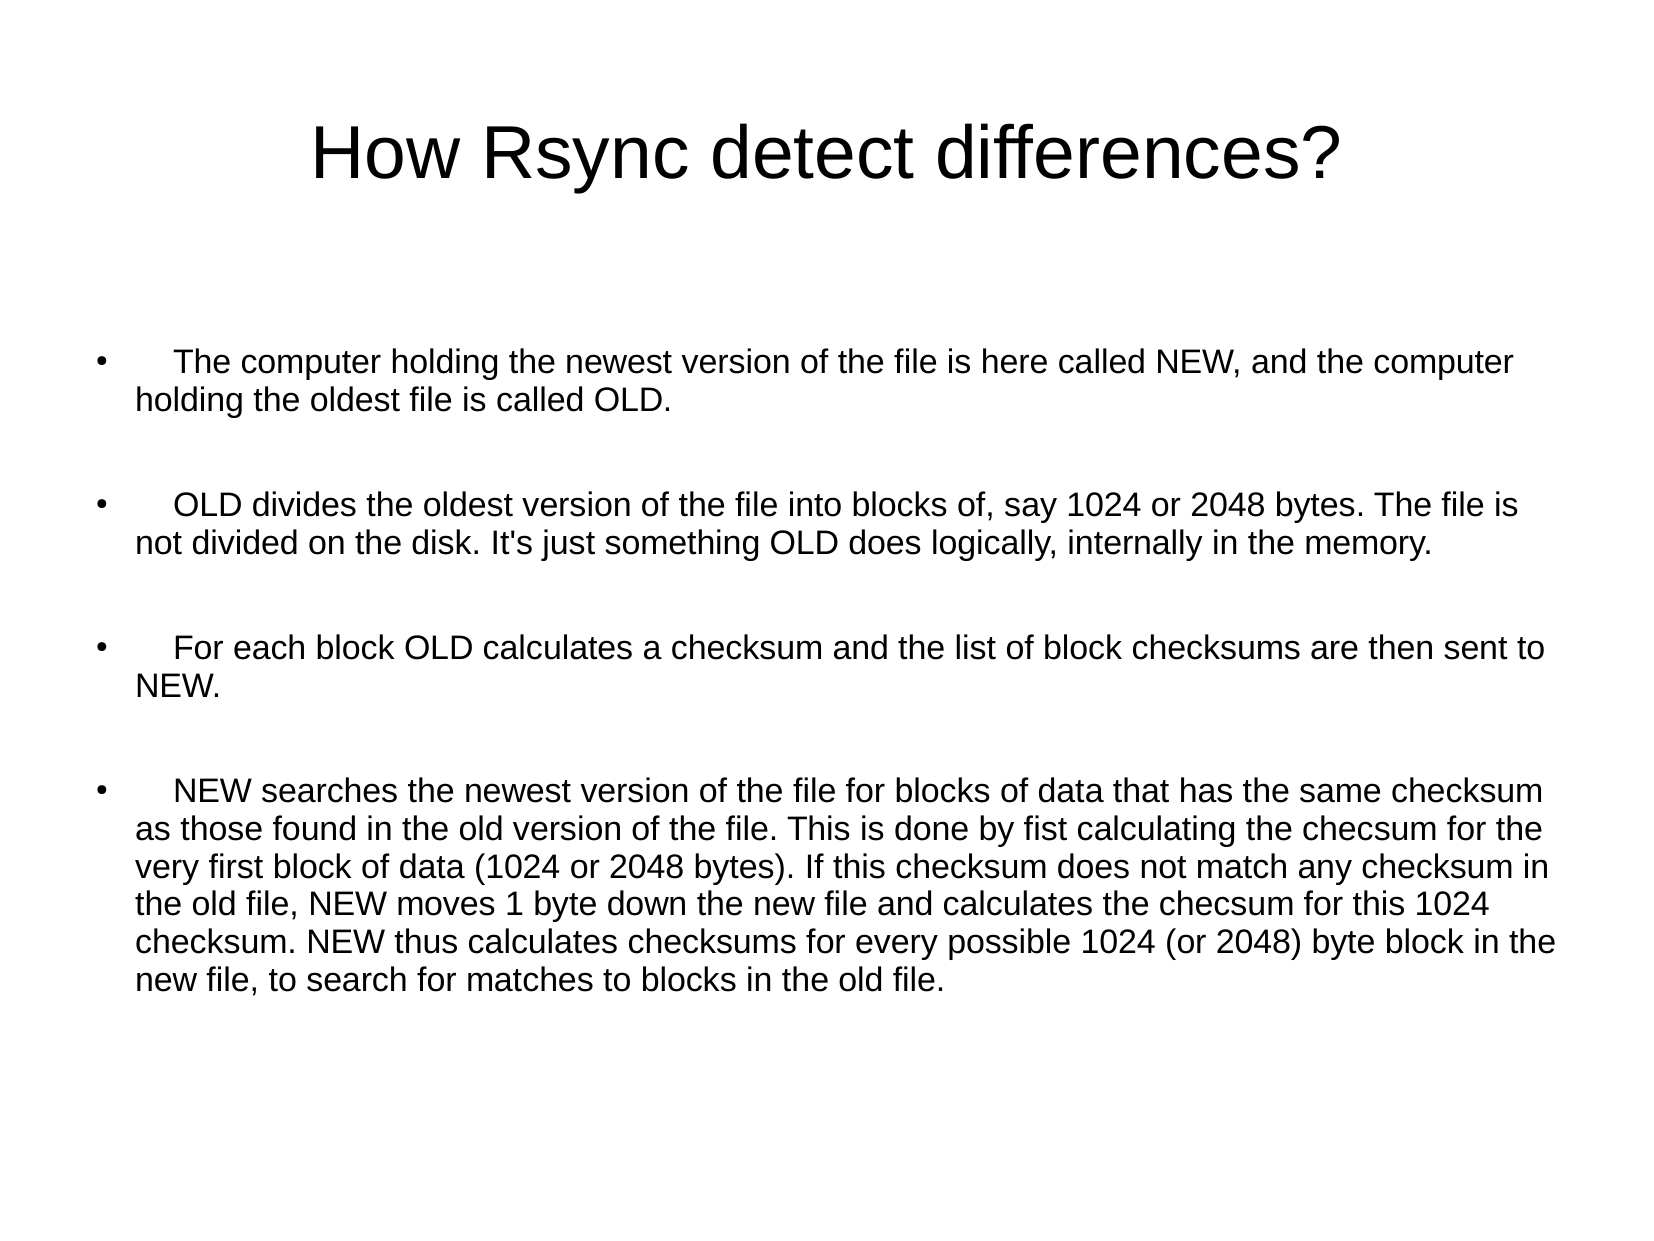

# How Rsync detect differences?
 The computer holding the newest version of the file is here called NEW, and the computer holding the oldest file is called OLD.
 OLD divides the oldest version of the file into blocks of, say 1024 or 2048 bytes. The file is not divided on the disk. It's just something OLD does logically, internally in the memory.
 For each block OLD calculates a checksum and the list of block checksums are then sent to NEW.
 NEW searches the newest version of the file for blocks of data that has the same checksum as those found in the old version of the file. This is done by fist calculating the checsum for the very first block of data (1024 or 2048 bytes). If this checksum does not match any checksum in the old file, NEW moves 1 byte down the new file and calculates the checsum for this 1024 checksum. NEW thus calculates checksums for every possible 1024 (or 2048) byte block in the new file, to search for matches to blocks in the old file.